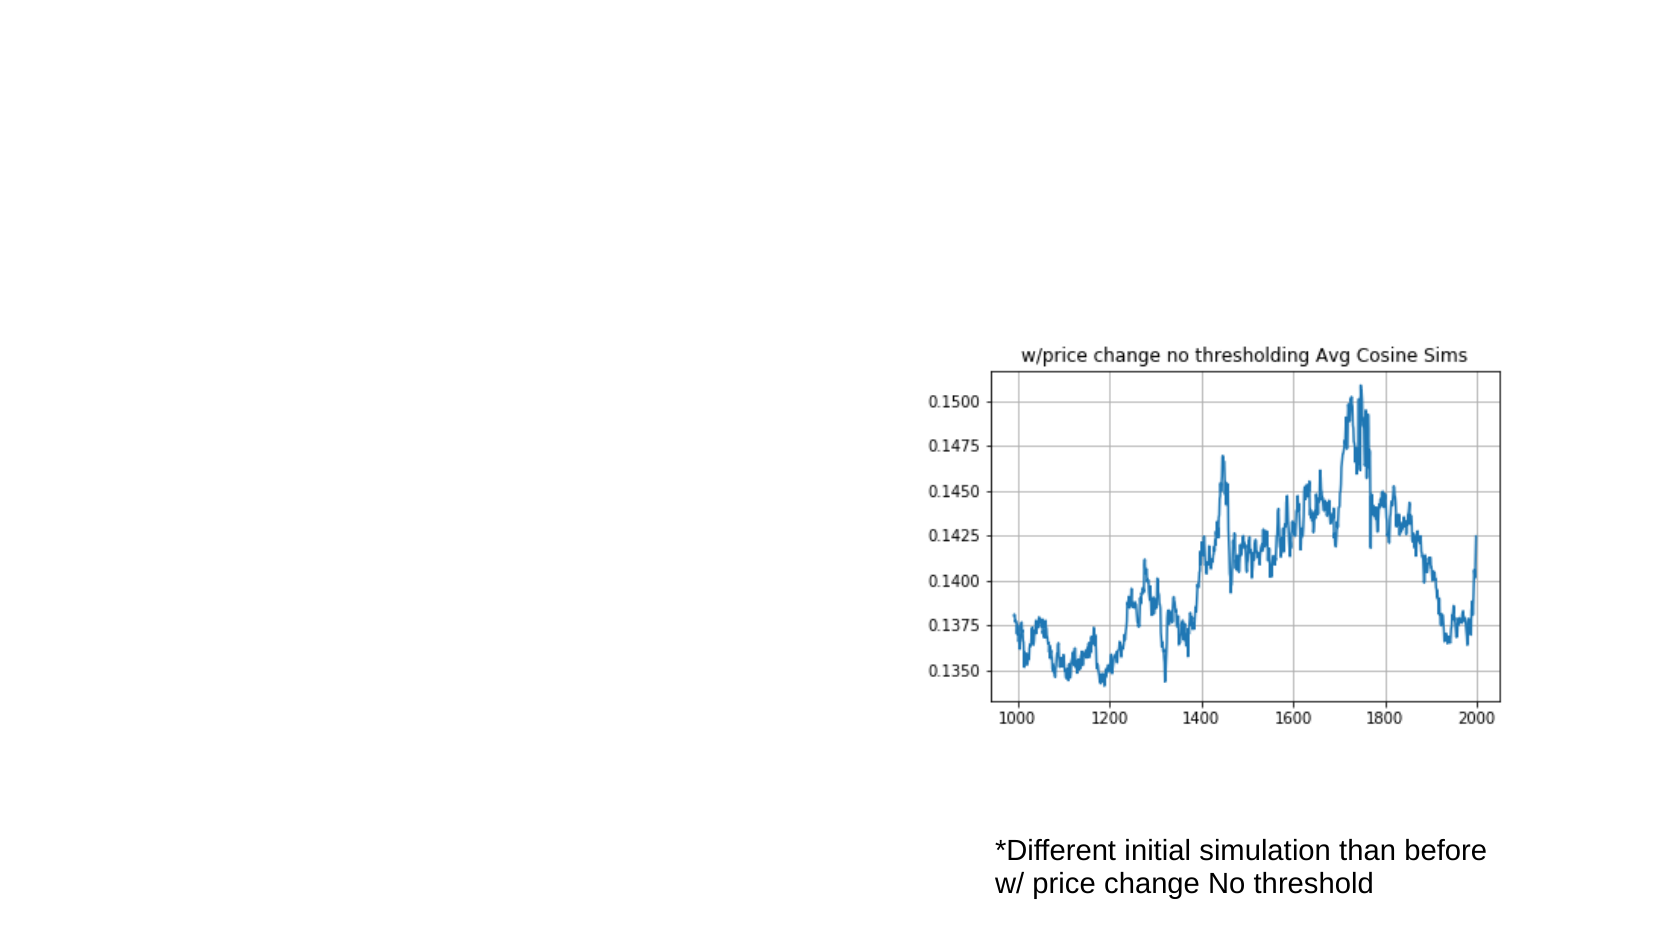

#
*Different initial simulation than before
w/ price change No threshold